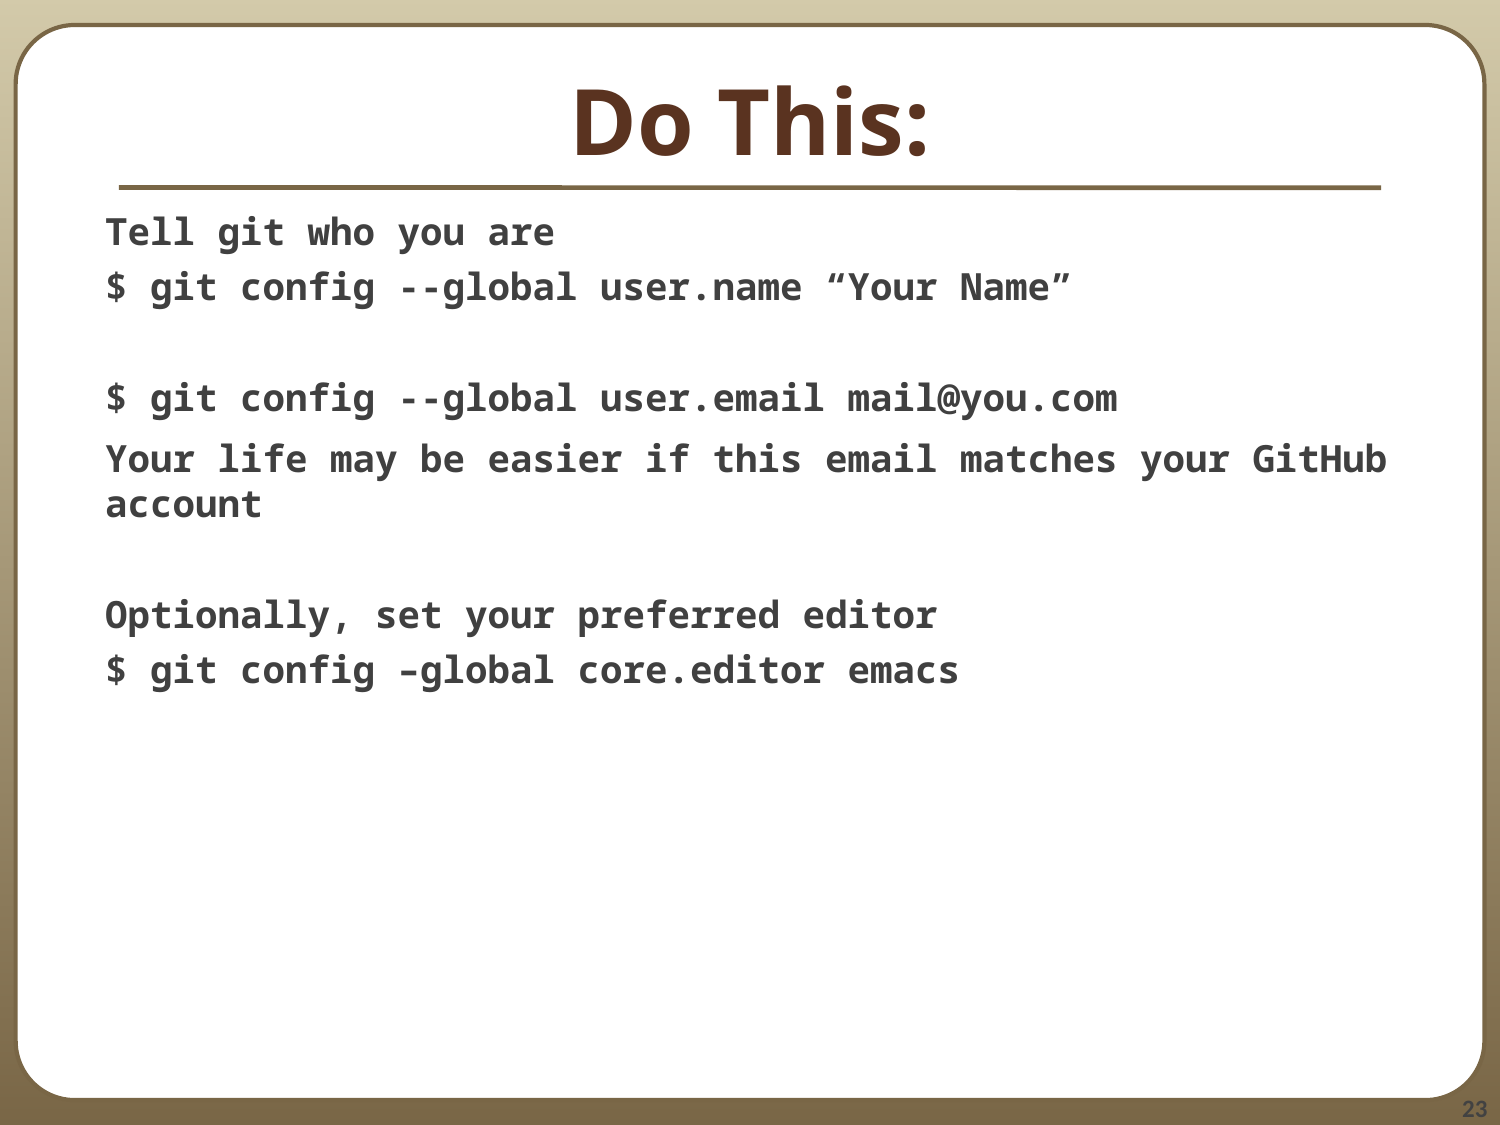

# Do This:
Tell git who you are
$ git config --global user.name “Your Name”
$ git config --global user.email mail@you.com
Your life may be easier if this email matches your GitHub account
Optionally, set your preferred editor
$ git config –global core.editor emacs